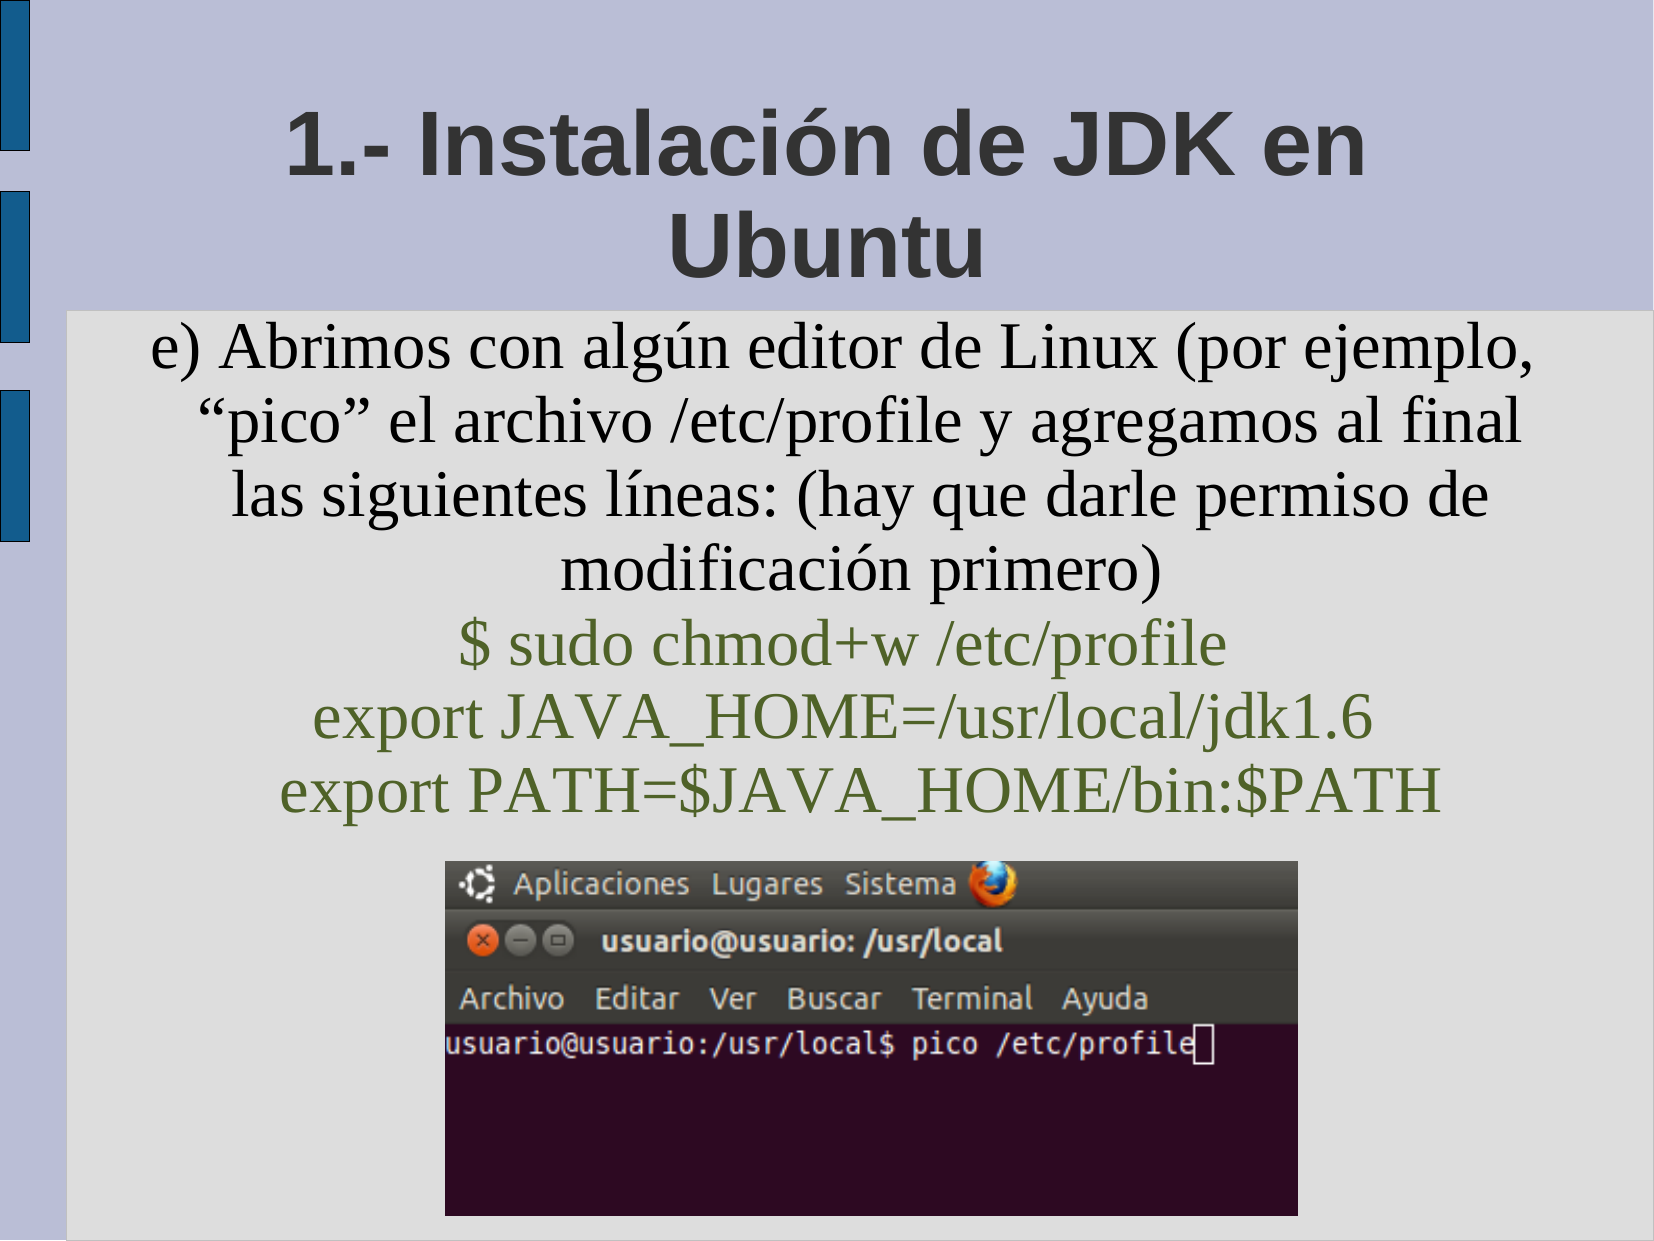

# 1.- Instalación de JDK en Ubuntu
e) Abrimos con algún editor de Linux (por ejemplo, “pico” el archivo /etc/profile y agregamos al final las siguientes líneas: (hay que darle permiso de modificación primero)
$ sudo chmod+w /etc/profile
export JAVA_HOME=/usr/local/jdk1.6
export PATH=$JAVA_HOME/bin:$PATH